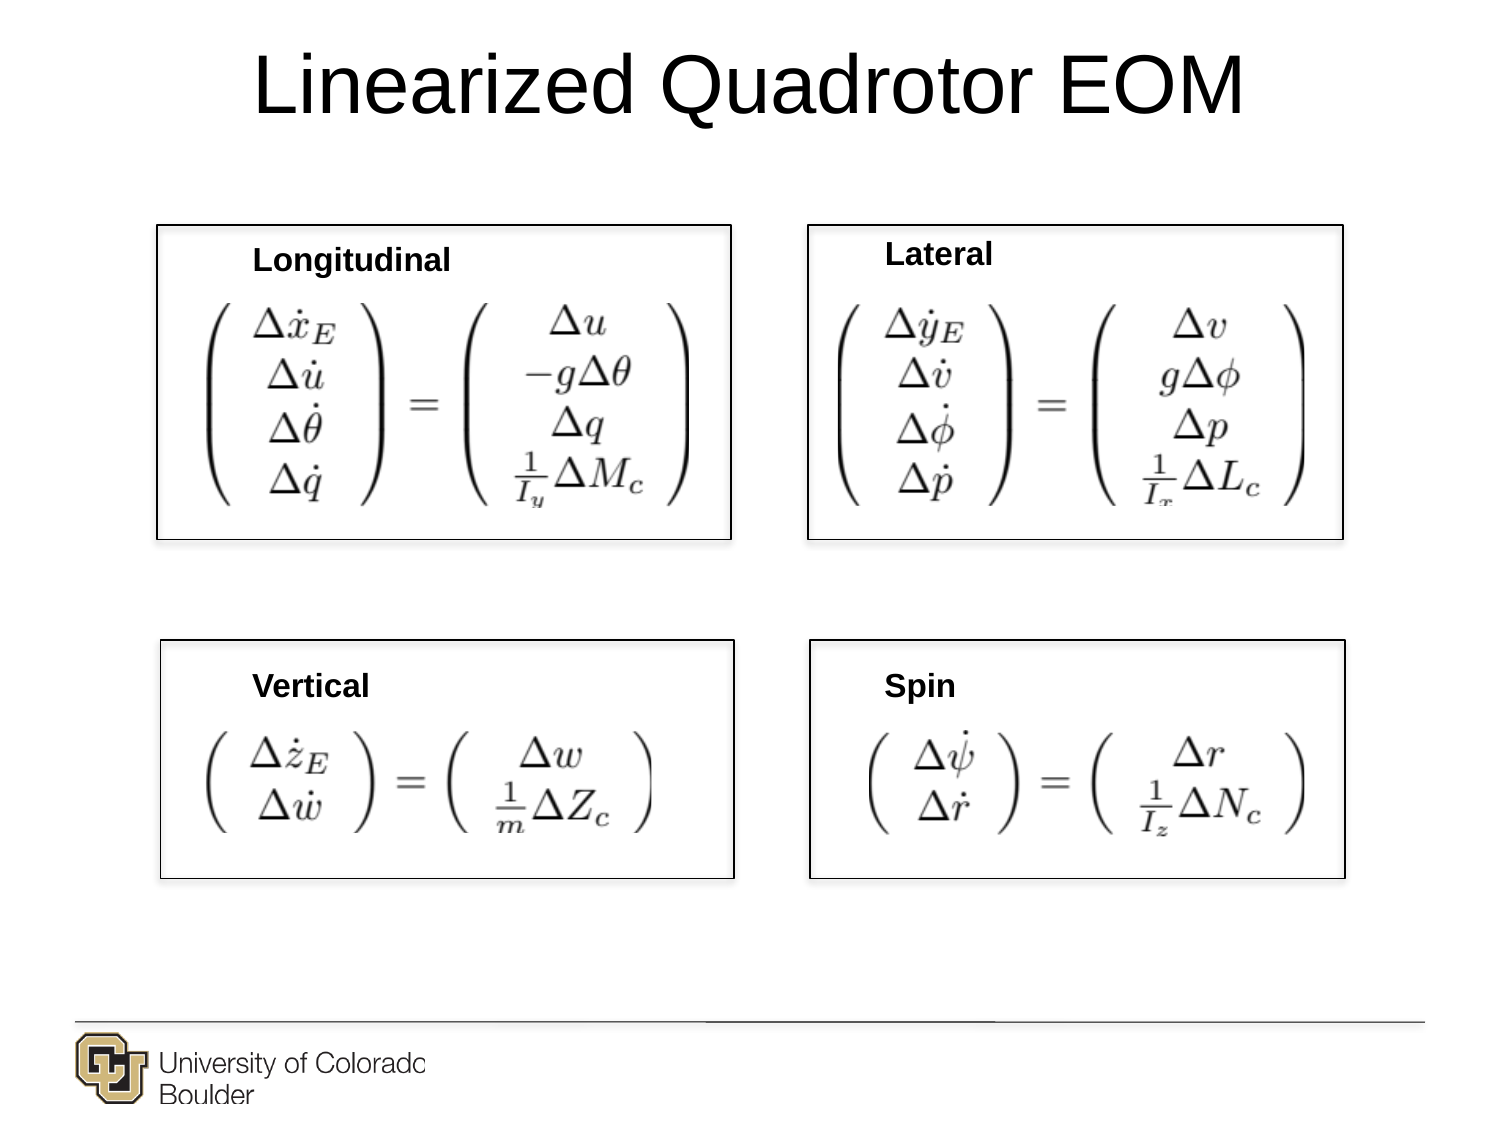

# Linearized Quadrotor EOM
Lateral
Longitudinal
Vertical
Spin